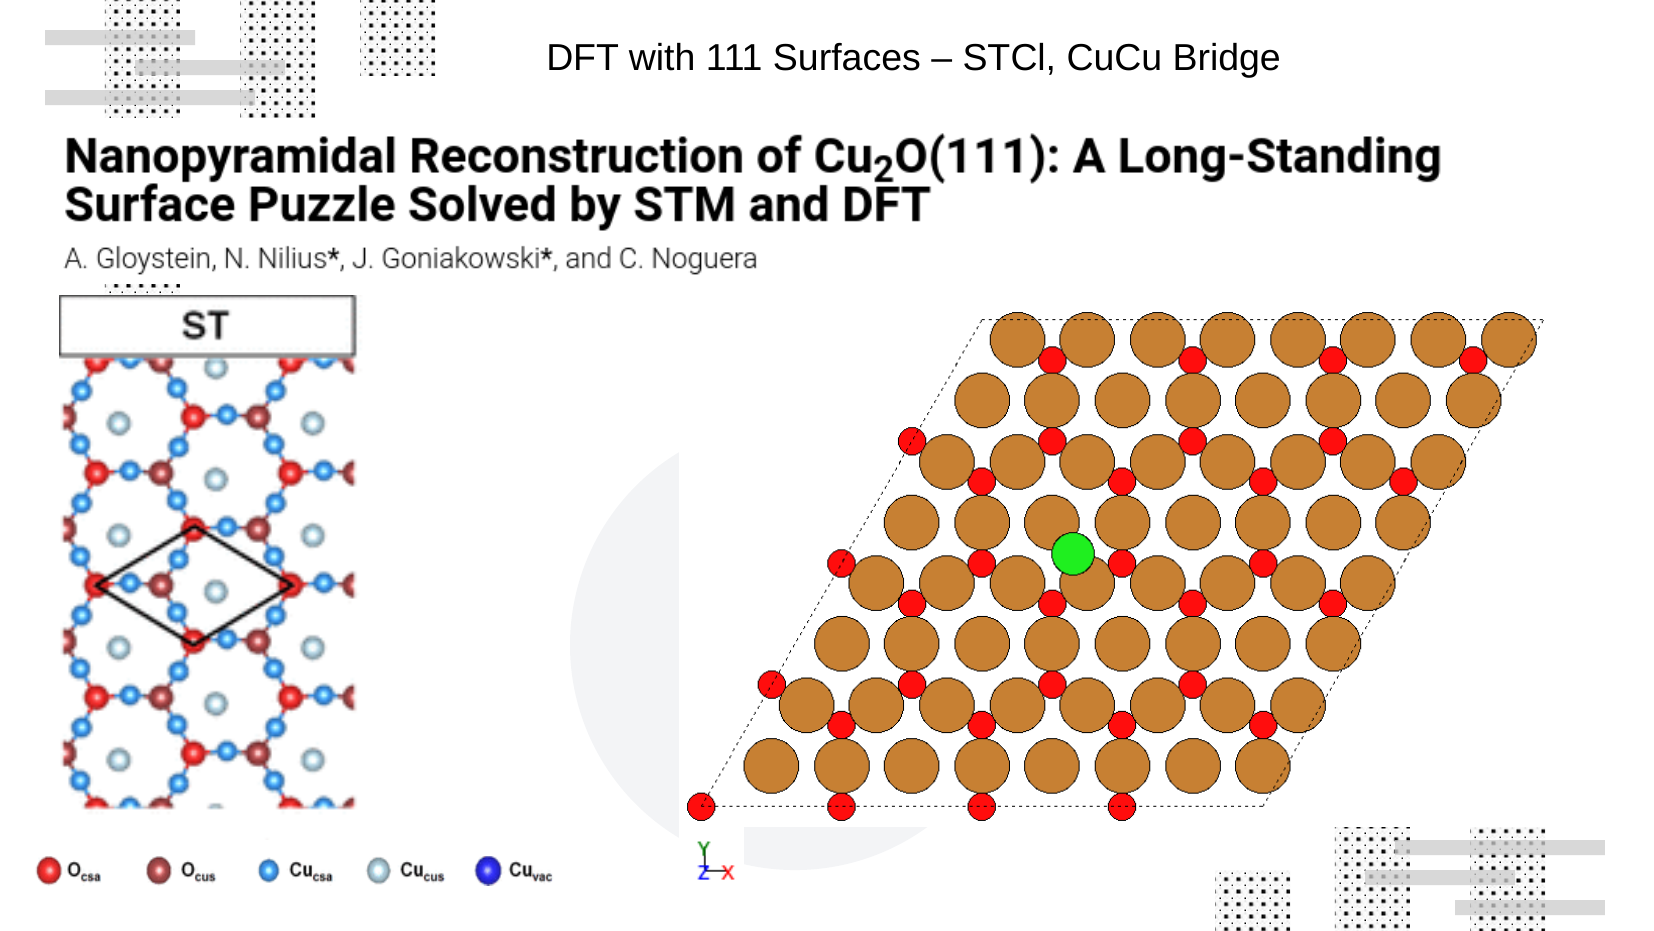

DFT with 111 Surfaces – STCl, CuCu Bridge